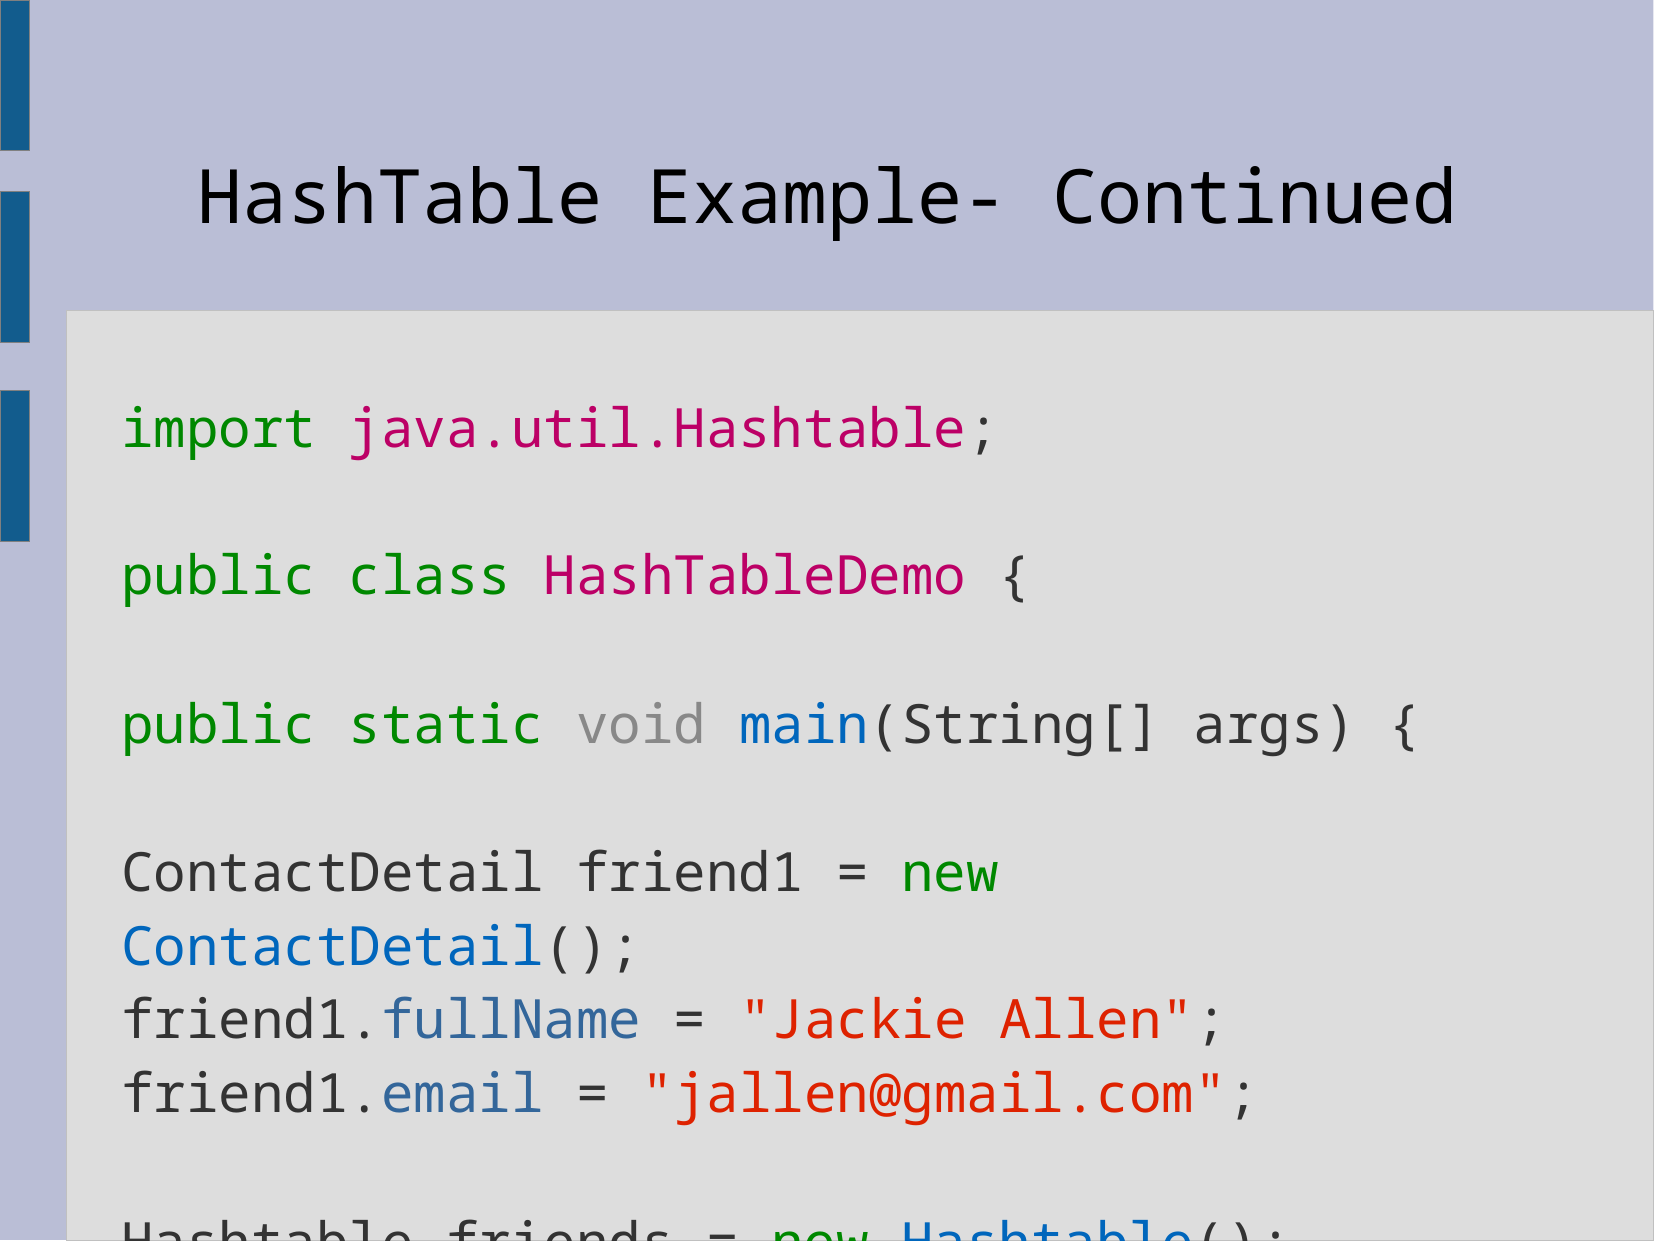

# HashTable Example- Continued
import java.util.Hashtable;
public class HashTableDemo {
public static void main(String[] args) {
ContactDetail friend1 = new ContactDetail();
friend1.fullName = "Jackie Allen";
friend1.email = "jallen@gmail.com";
Hashtable friends = new Hashtable();
friends.put("Jackie", friend1);
}}